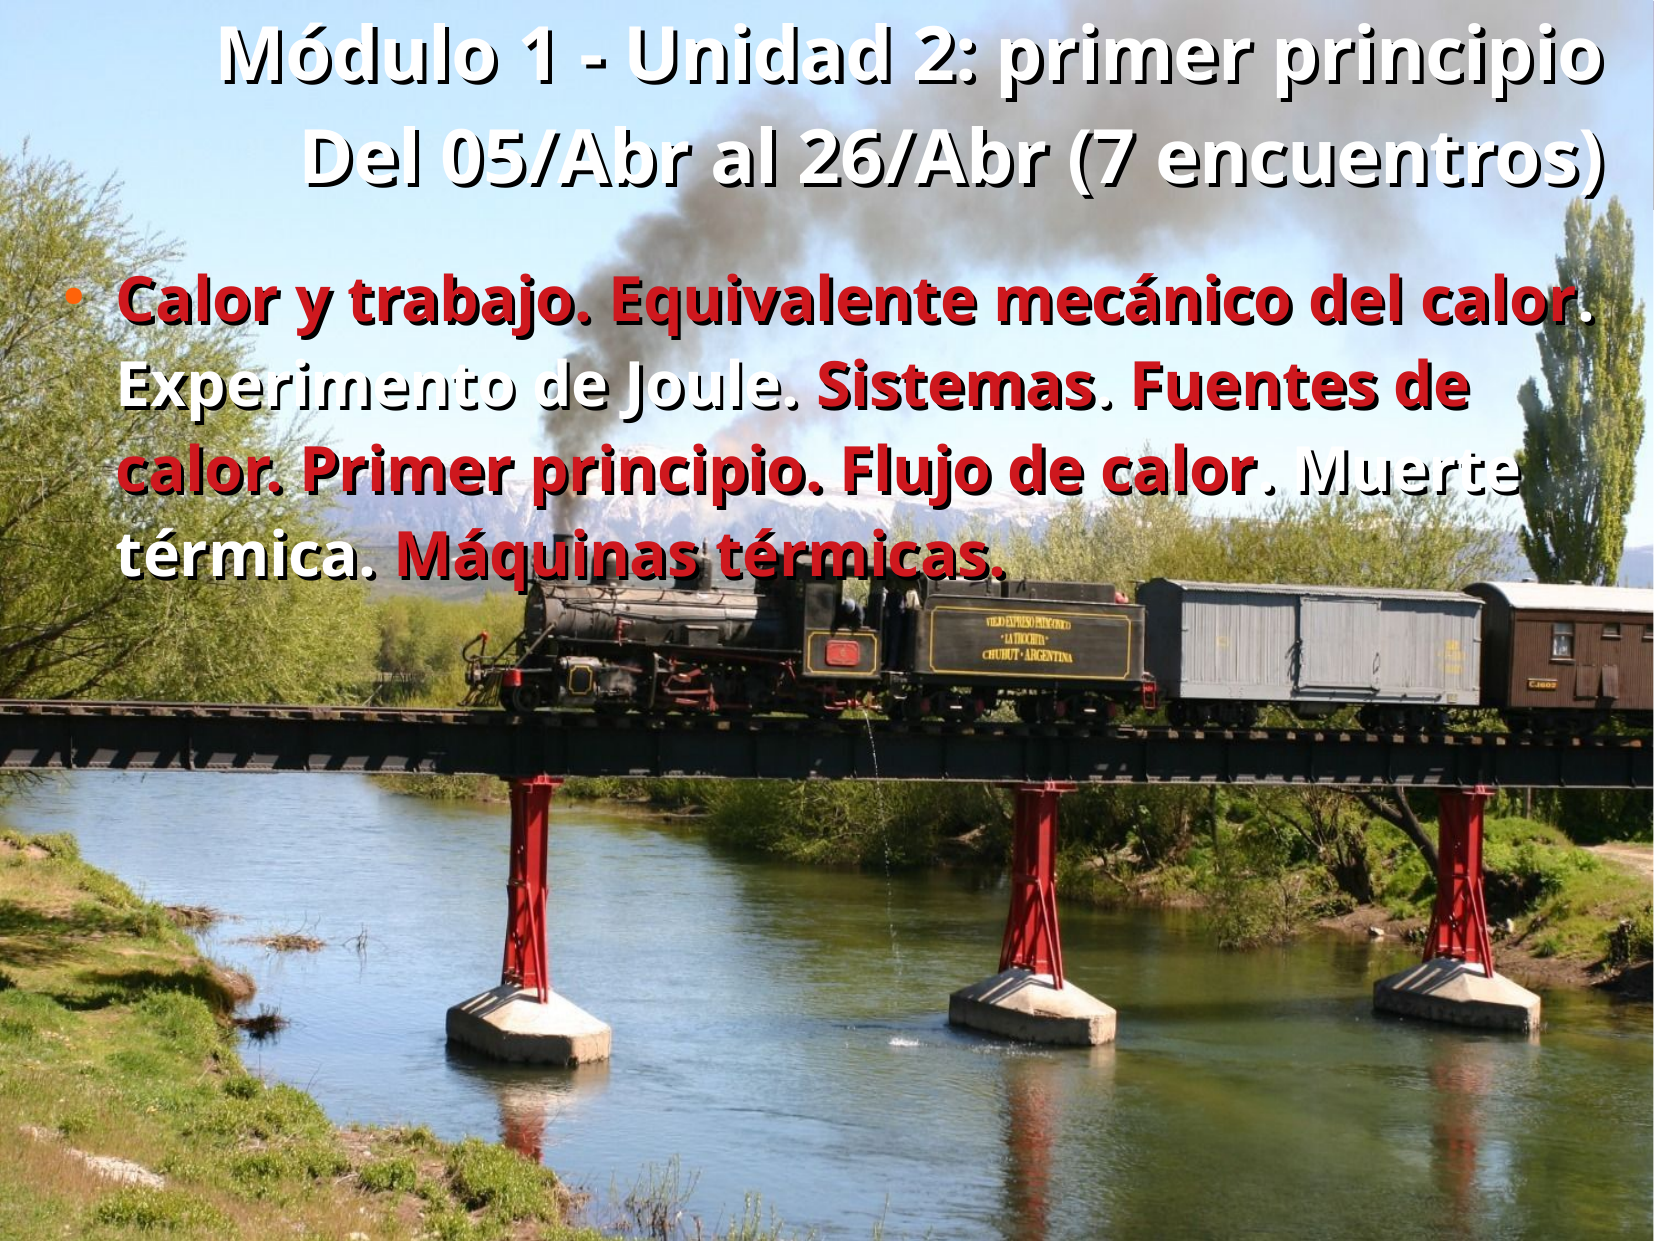

# Módulo 1 - Unidad 2: primer principio Del 05/Abr al 26/Abr (7 encuentros)
Calor y trabajo. Equivalente mecánico del calor. Experimento de Joule. Sistemas. Fuentes de calor. Primer principio. Flujo de calor. Muerte térmica. Máquinas térmicas.
Abr 19, 2018
H. Asorey - F3B+F4A 2018
3